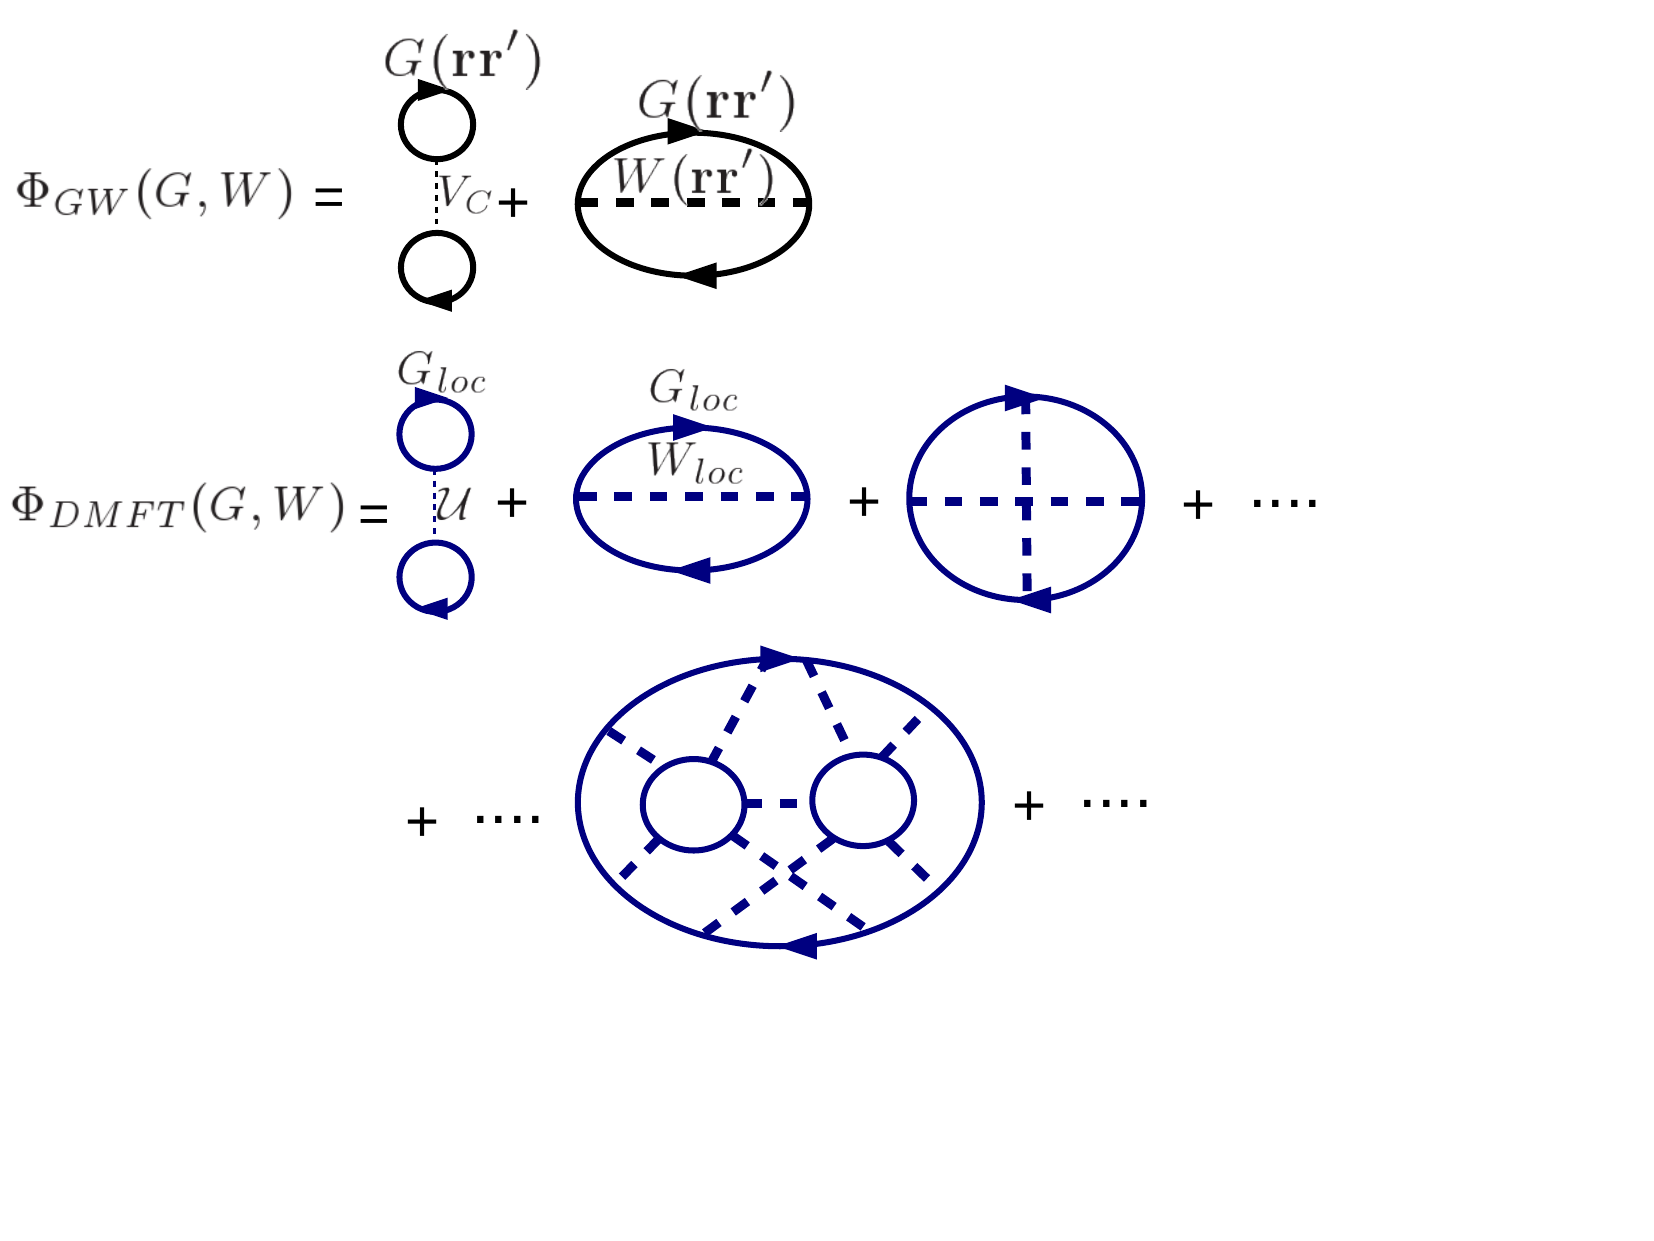

=
+
....
+
+
+
=
....
....
+
+